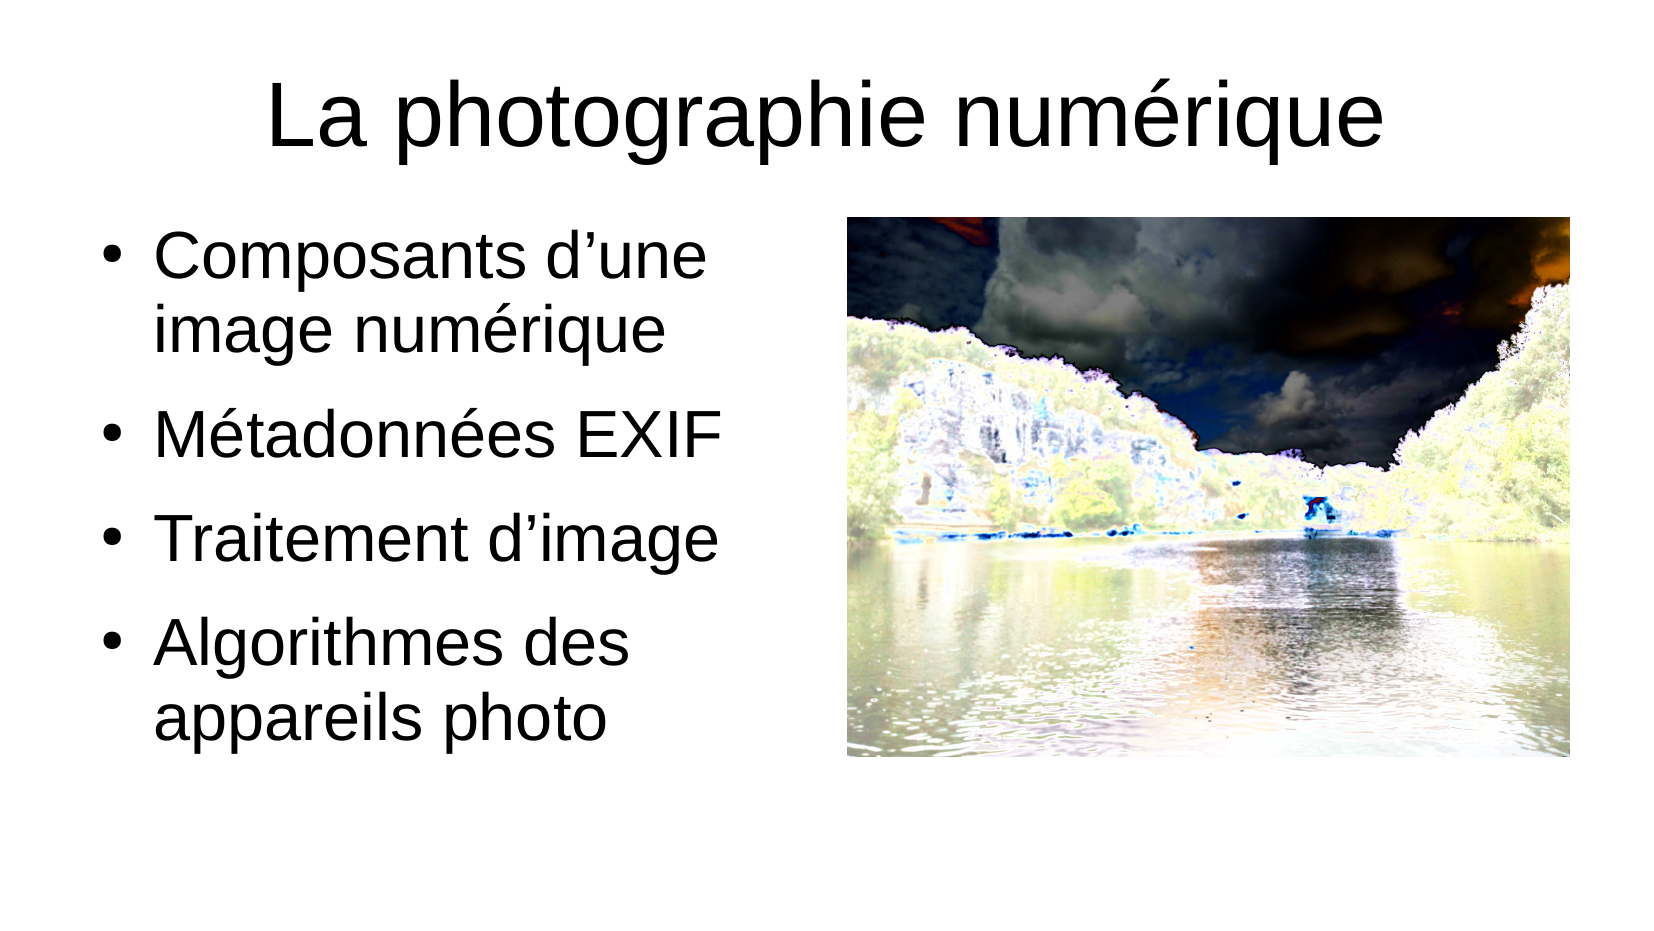

# La photographie numérique
Composants d’une image numérique
Métadonnées EXIF
Traitement d’image
Algorithmes des appareils photo